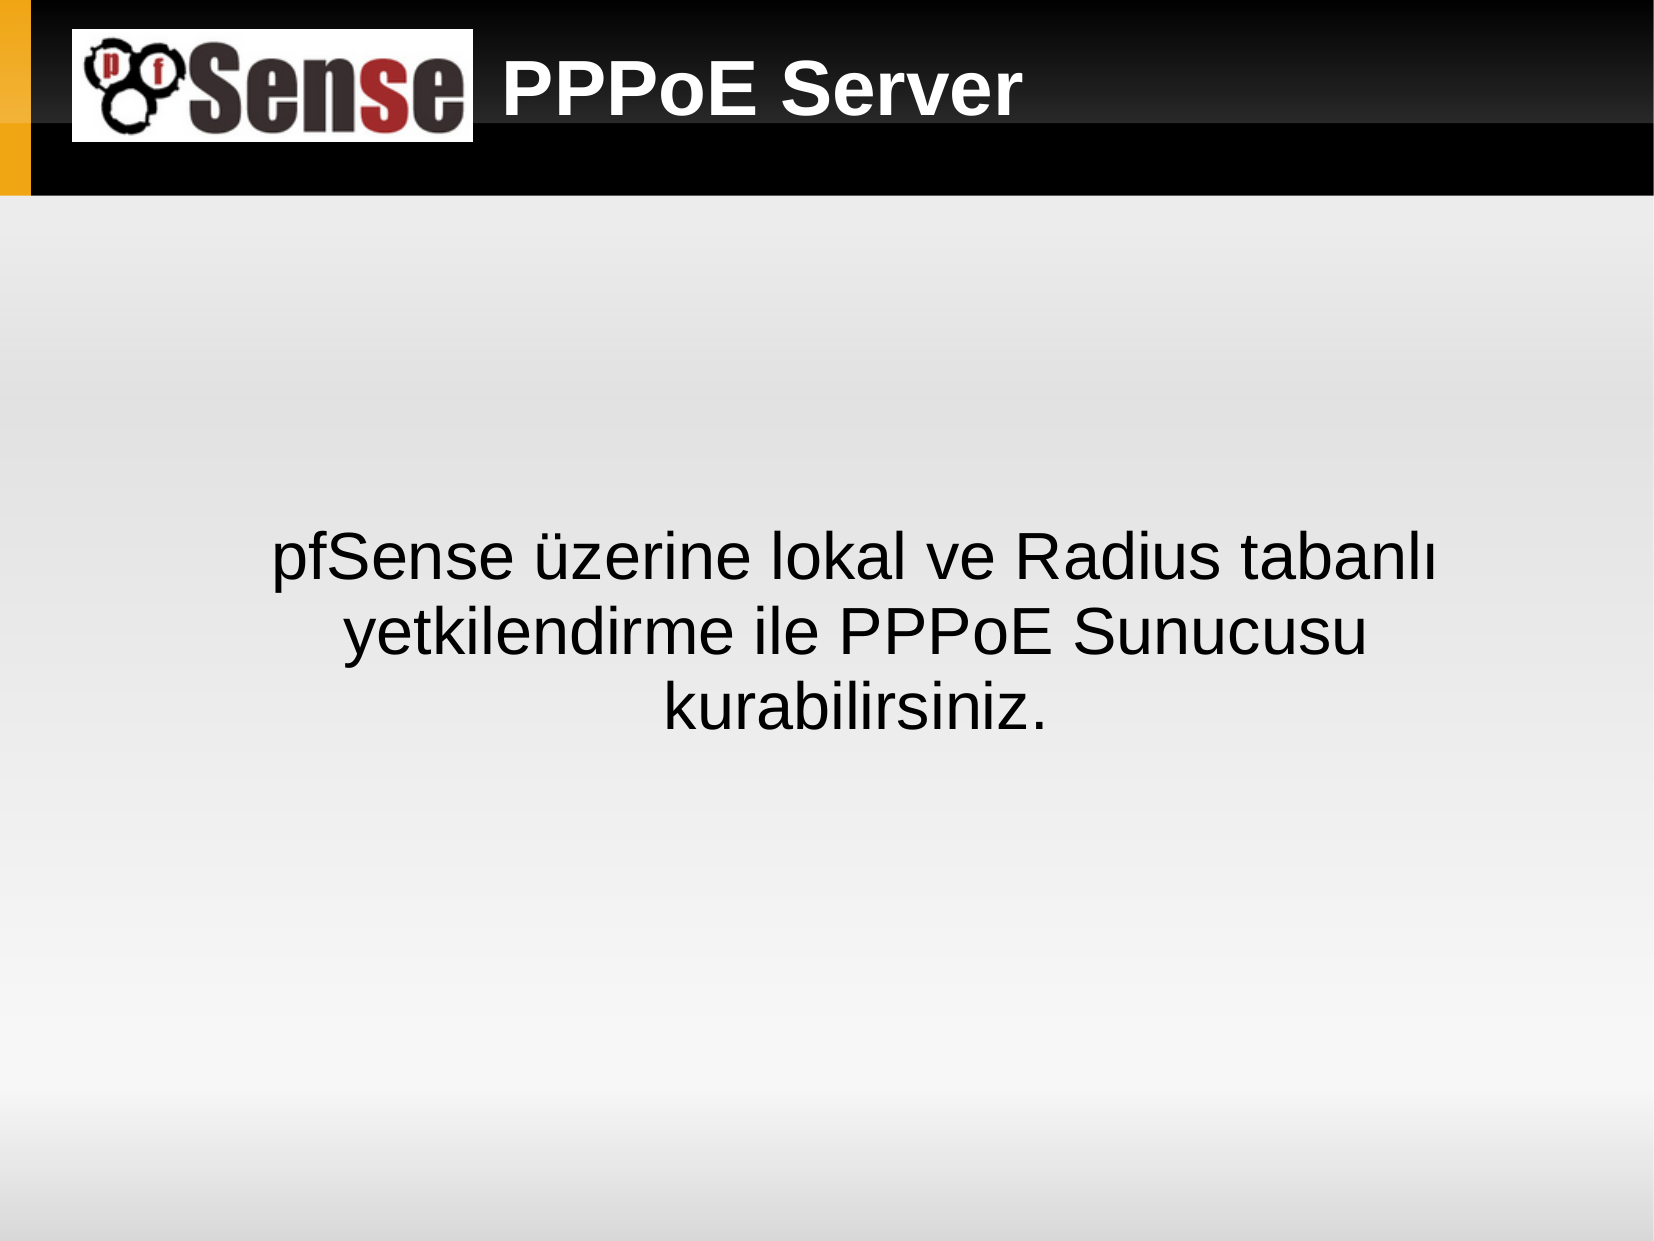

# PPPoE Server
pfSense üzerine lokal ve Radius tabanlı yetkilendirme ile PPPoE Sunucusu kurabilirsiniz.